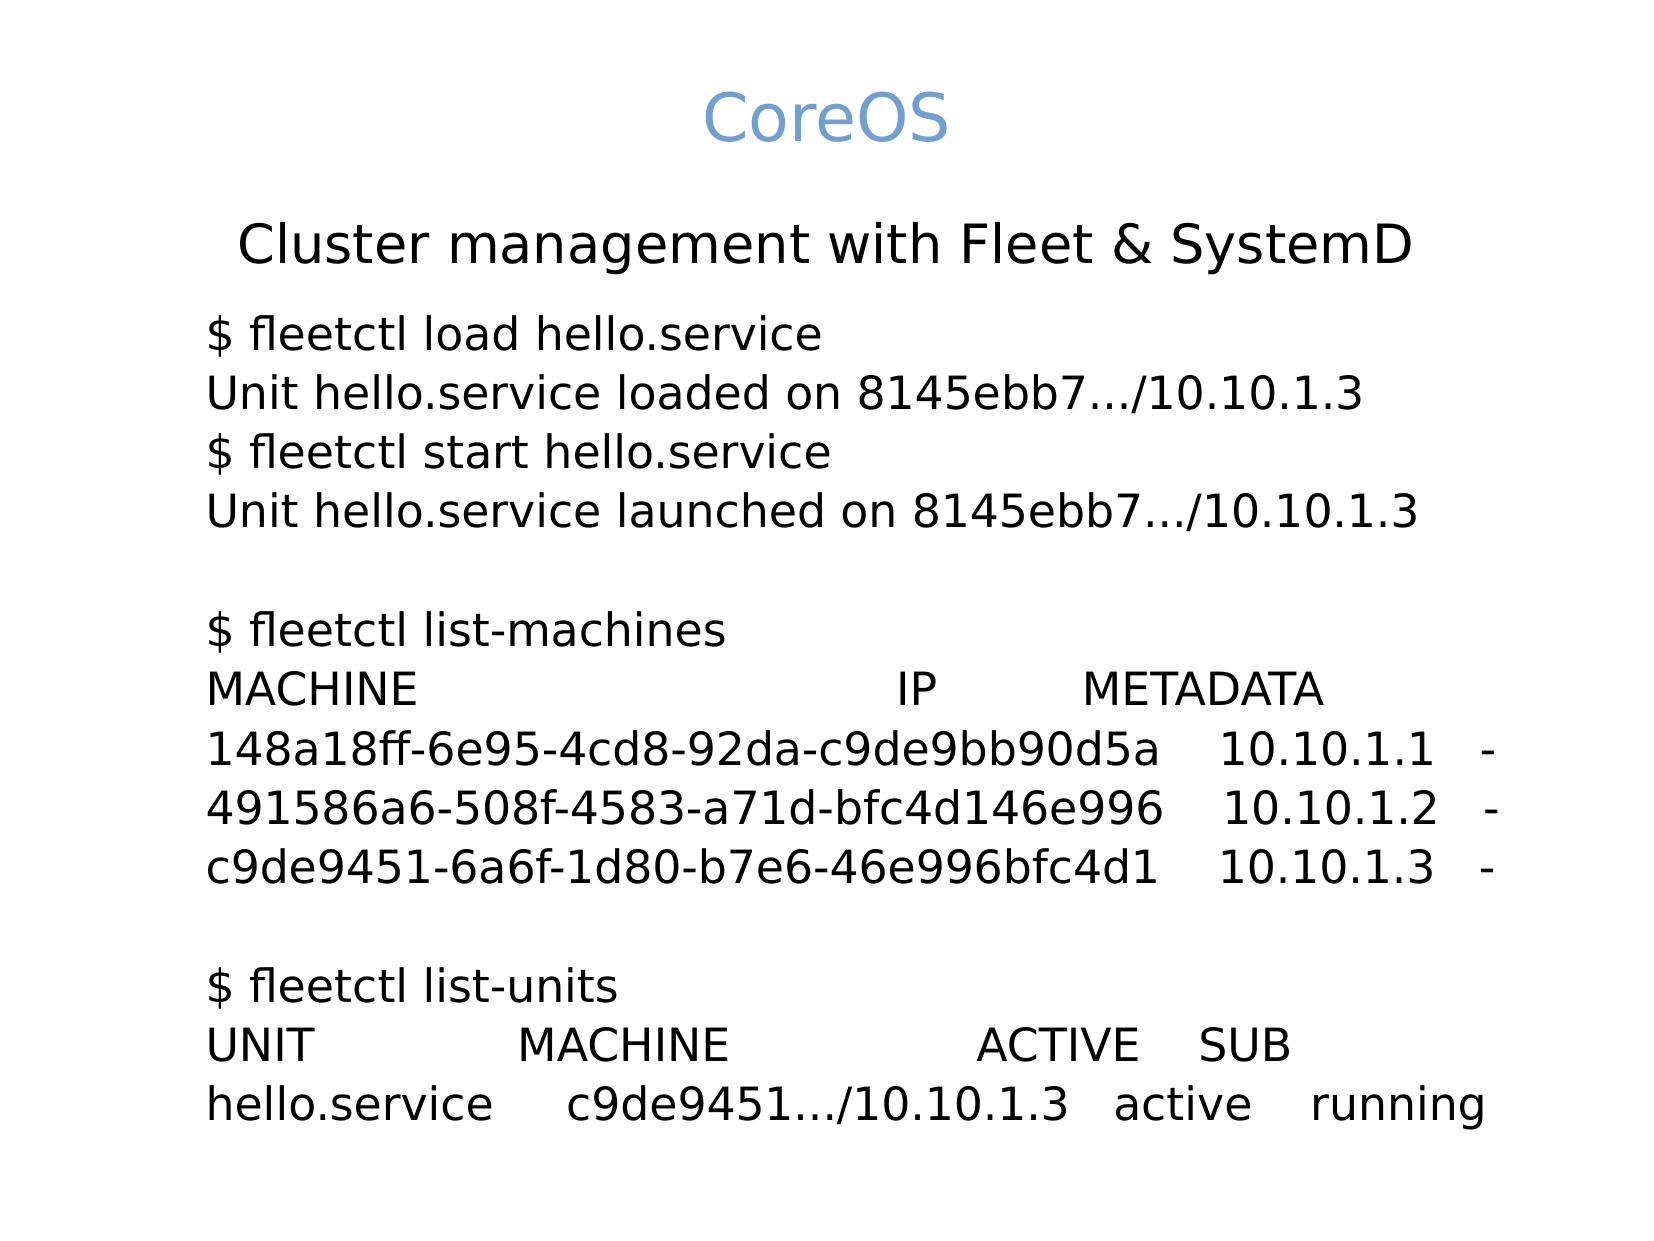

CoreOS
Cluster management with Fleet & SystemD
$ fleetctl load hello.service
Unit hello.service loaded on 8145ebb7.../10.10.1.3
$ fleetctl start hello.service
Unit hello.service launched on 8145ebb7.../10.10.1.3
$ fleetctl list-machines
MACHINE IP METADATA
148a18ff-6e95-4cd8-92da-c9de9bb90d5a 10.10.1.1 -
491586a6-508f-4583-a71d-bfc4d146e996 10.10.1.2 -
c9de9451-6a6f-1d80-b7e6-46e996bfc4d1 10.10.1.3 -
$ fleetctl list-units
UNIT MACHINE ACTIVE SUB
hello.service c9de9451.../10.10.1.3 active running